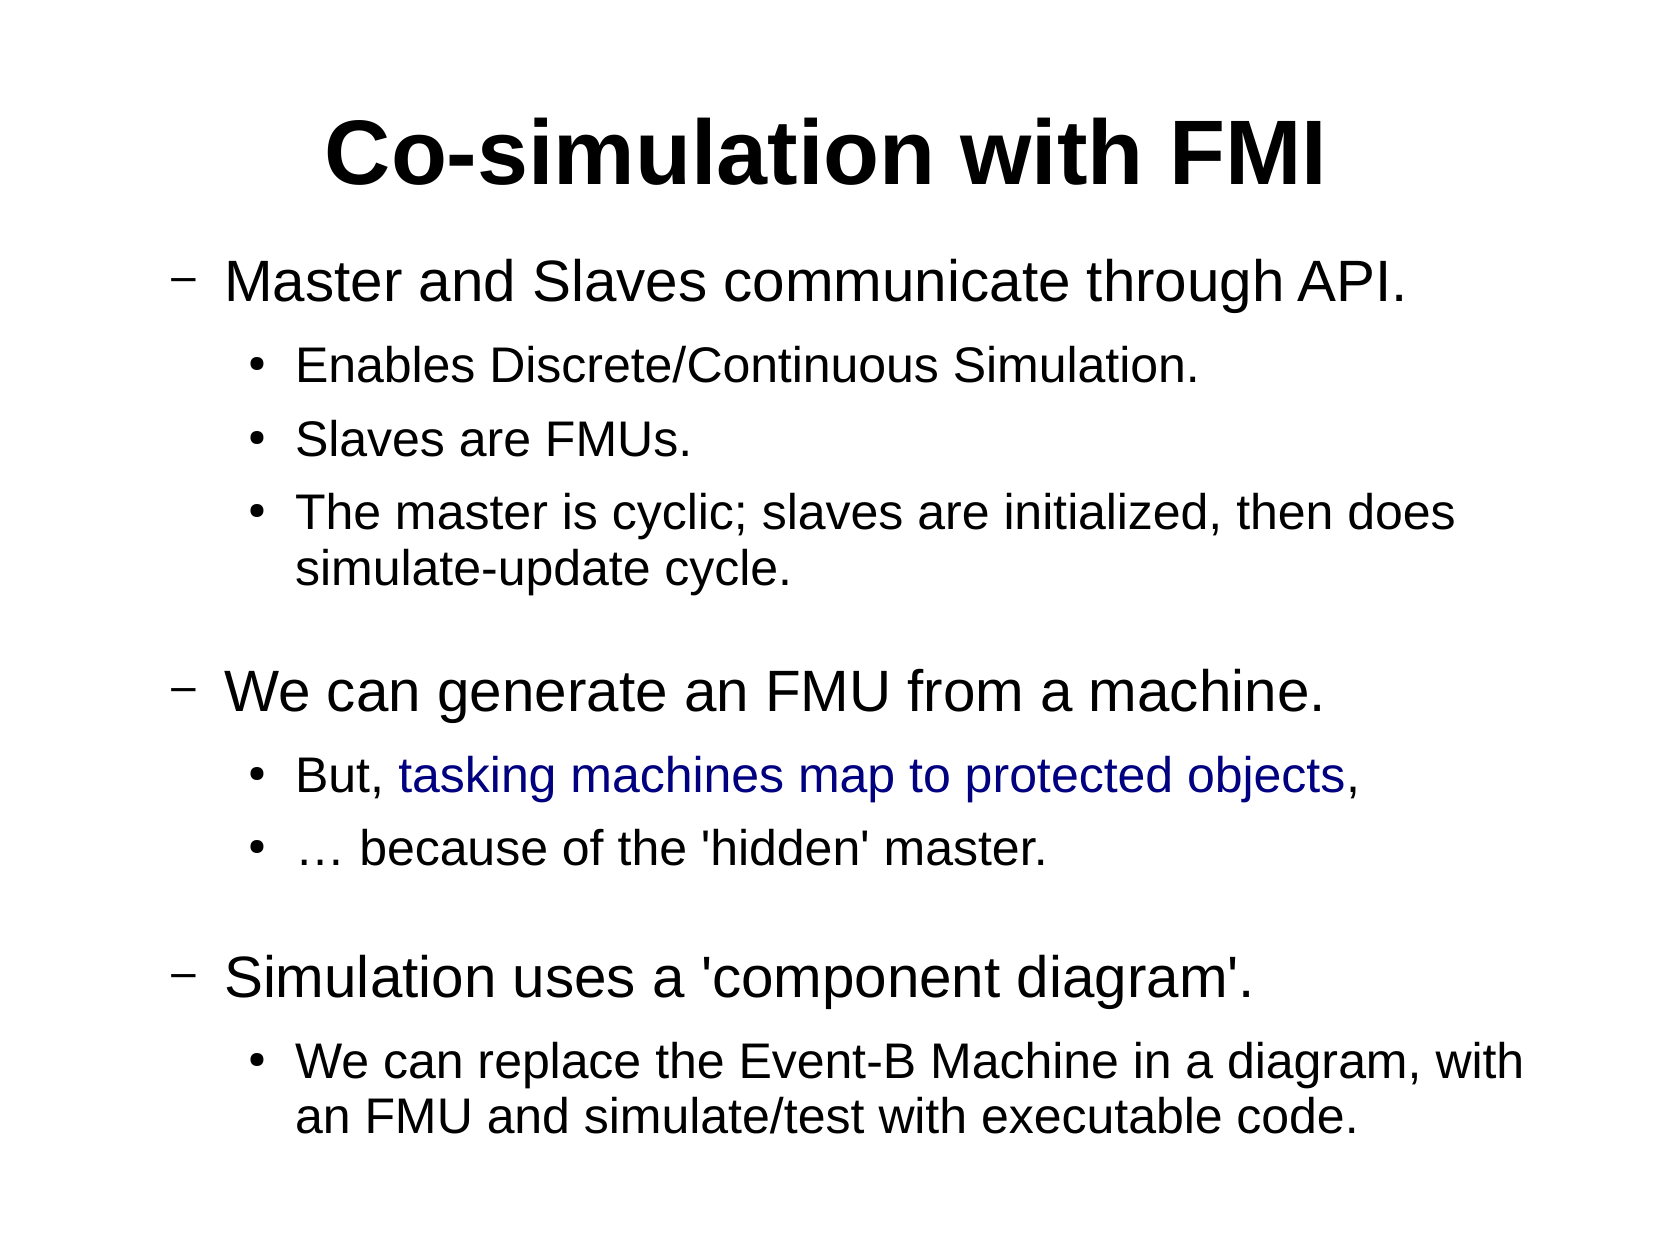

# Co-simulation with FMI
Master and Slaves communicate through API.
Enables Discrete/Continuous Simulation.
Slaves are FMUs.
The master is cyclic; slaves are initialized, then does simulate-update cycle.
We can generate an FMU from a machine.
But, tasking machines map to protected objects,
… because of the 'hidden' master.
Simulation uses a 'component diagram'.
We can replace the Event-B Machine in a diagram, with an FMU and simulate/test with executable code.